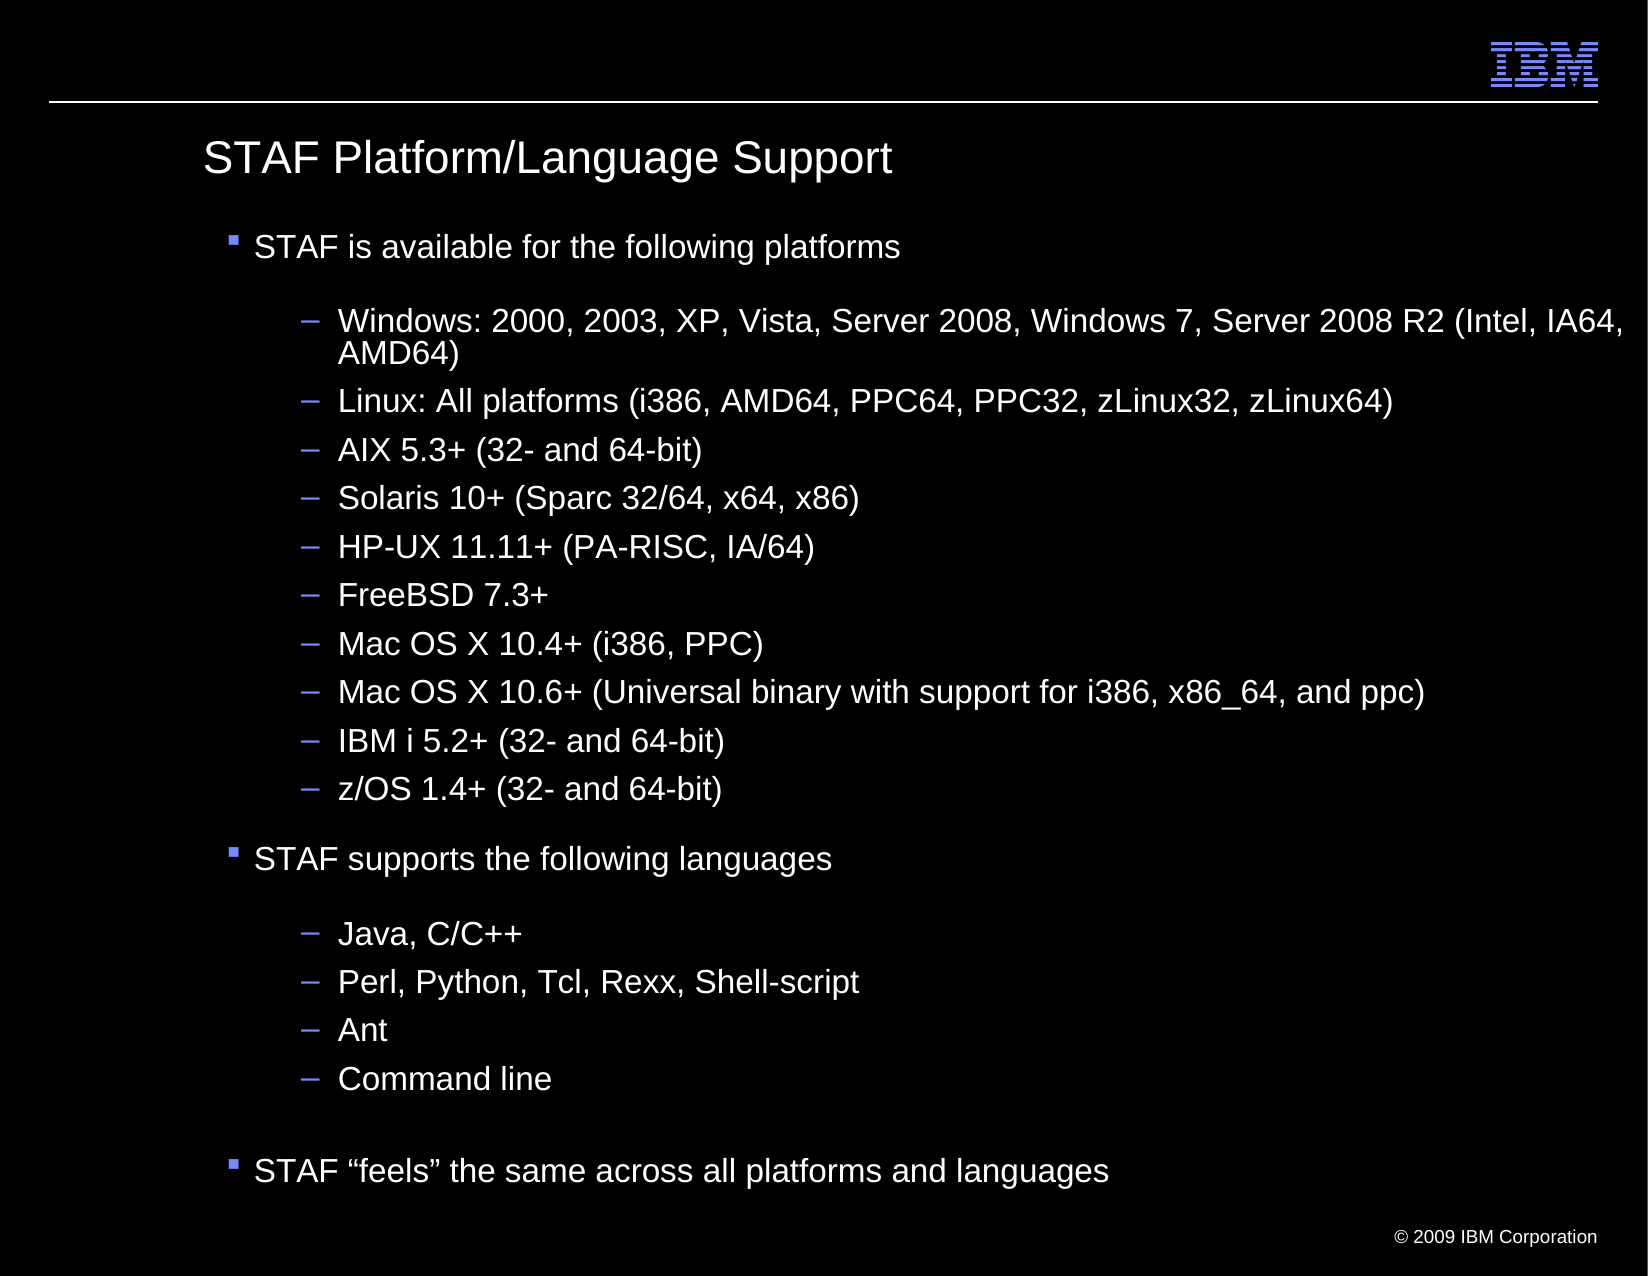

# STAF Platform/Language Support
STAF is available for the following platforms
Windows: 2000, 2003, XP, Vista, Server 2008, Windows 7, Server 2008 R2 (Intel, IA64, AMD64)
Linux: All platforms (i386, AMD64, PPC64, PPC32, zLinux32, zLinux64)
AIX 5.3+ (32- and 64-bit)
Solaris 10+ (Sparc 32/64, x64, x86)
HP-UX 11.11+ (PA-RISC, IA/64)
FreeBSD 7.3+
Mac OS X 10.4+ (i386, PPC)
Mac OS X 10.6+ (Universal binary with support for i386, x86_64, and ppc)
IBM i 5.2+ (32- and 64-bit)
z/OS 1.4+ (32- and 64-bit)
STAF supports the following languages
Java, C/C++
Perl, Python, Tcl, Rexx, Shell-script
Ant
Command line
STAF “feels” the same across all platforms and languages